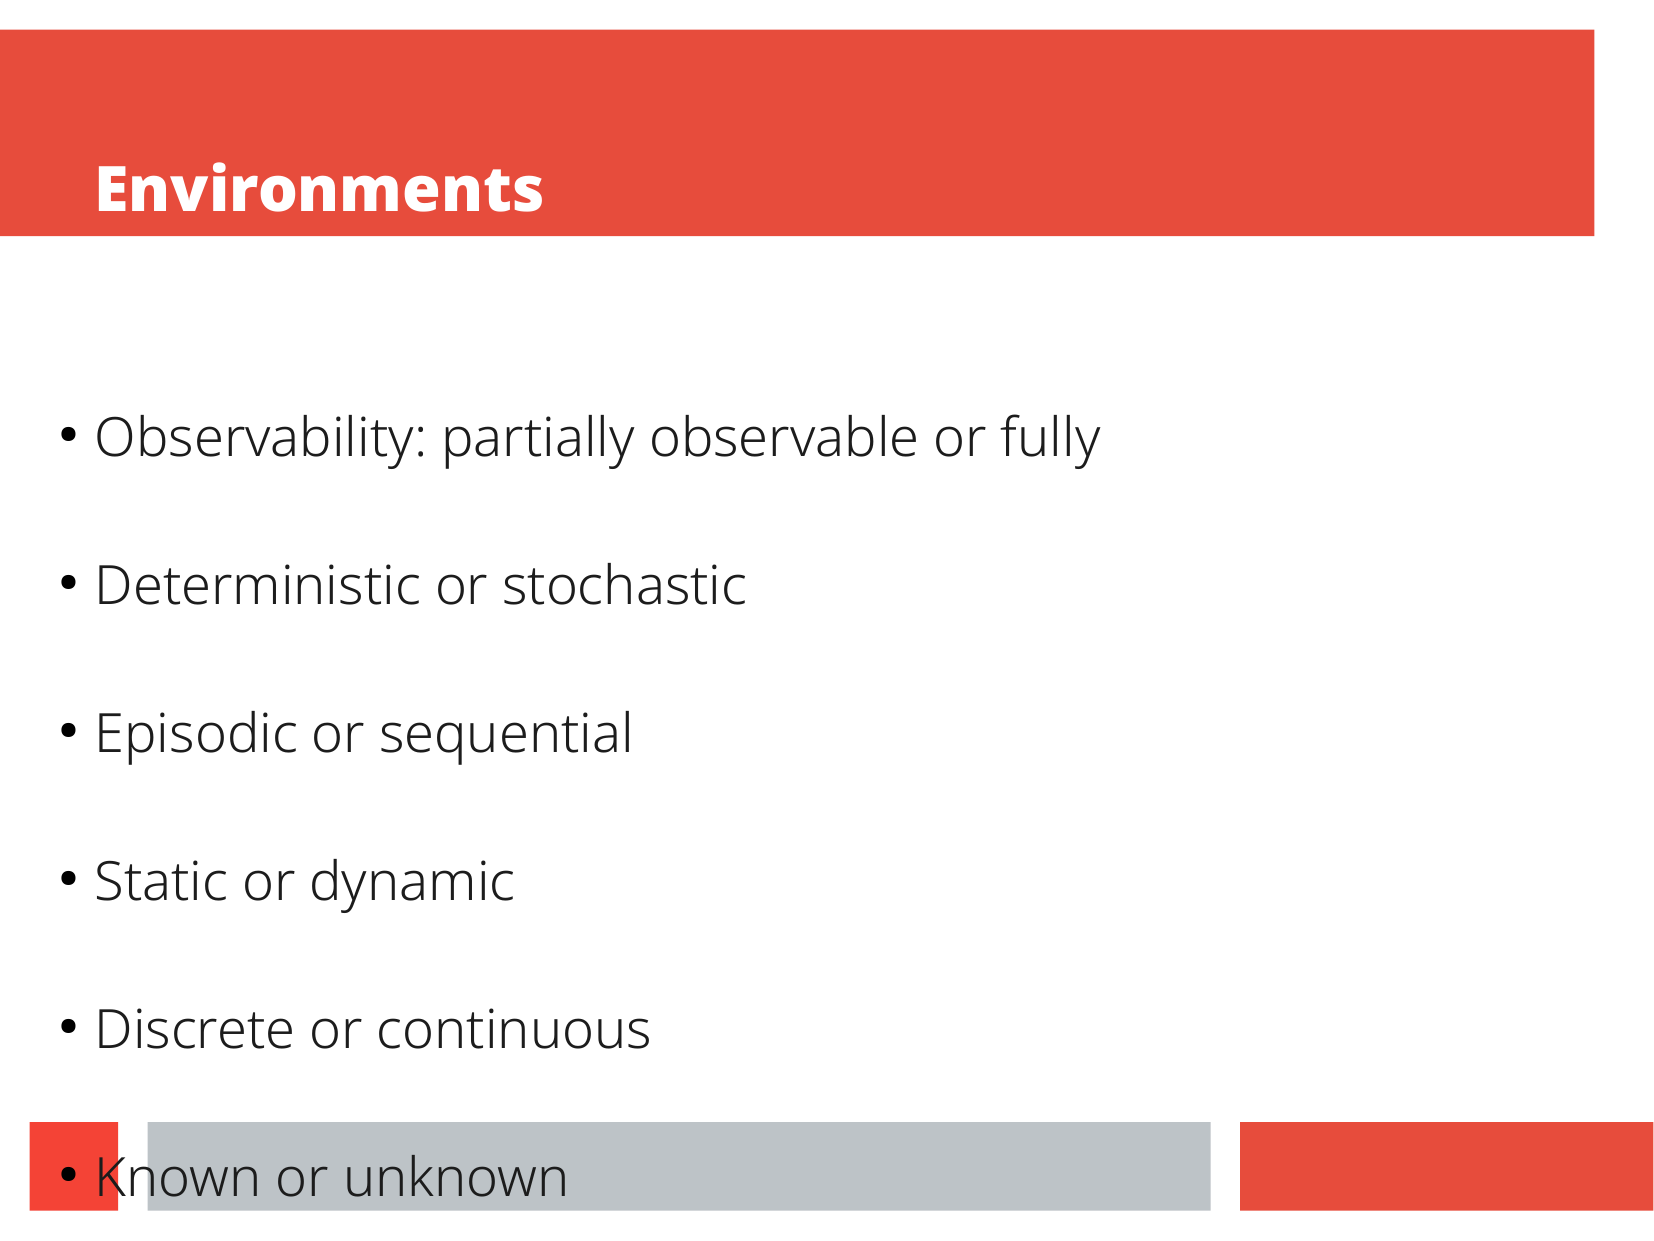

# Environments
Observability: partially observable or fully
Deterministic or stochastic
Episodic or sequential
Static or dynamic
Discrete or continuous
Known or unknown